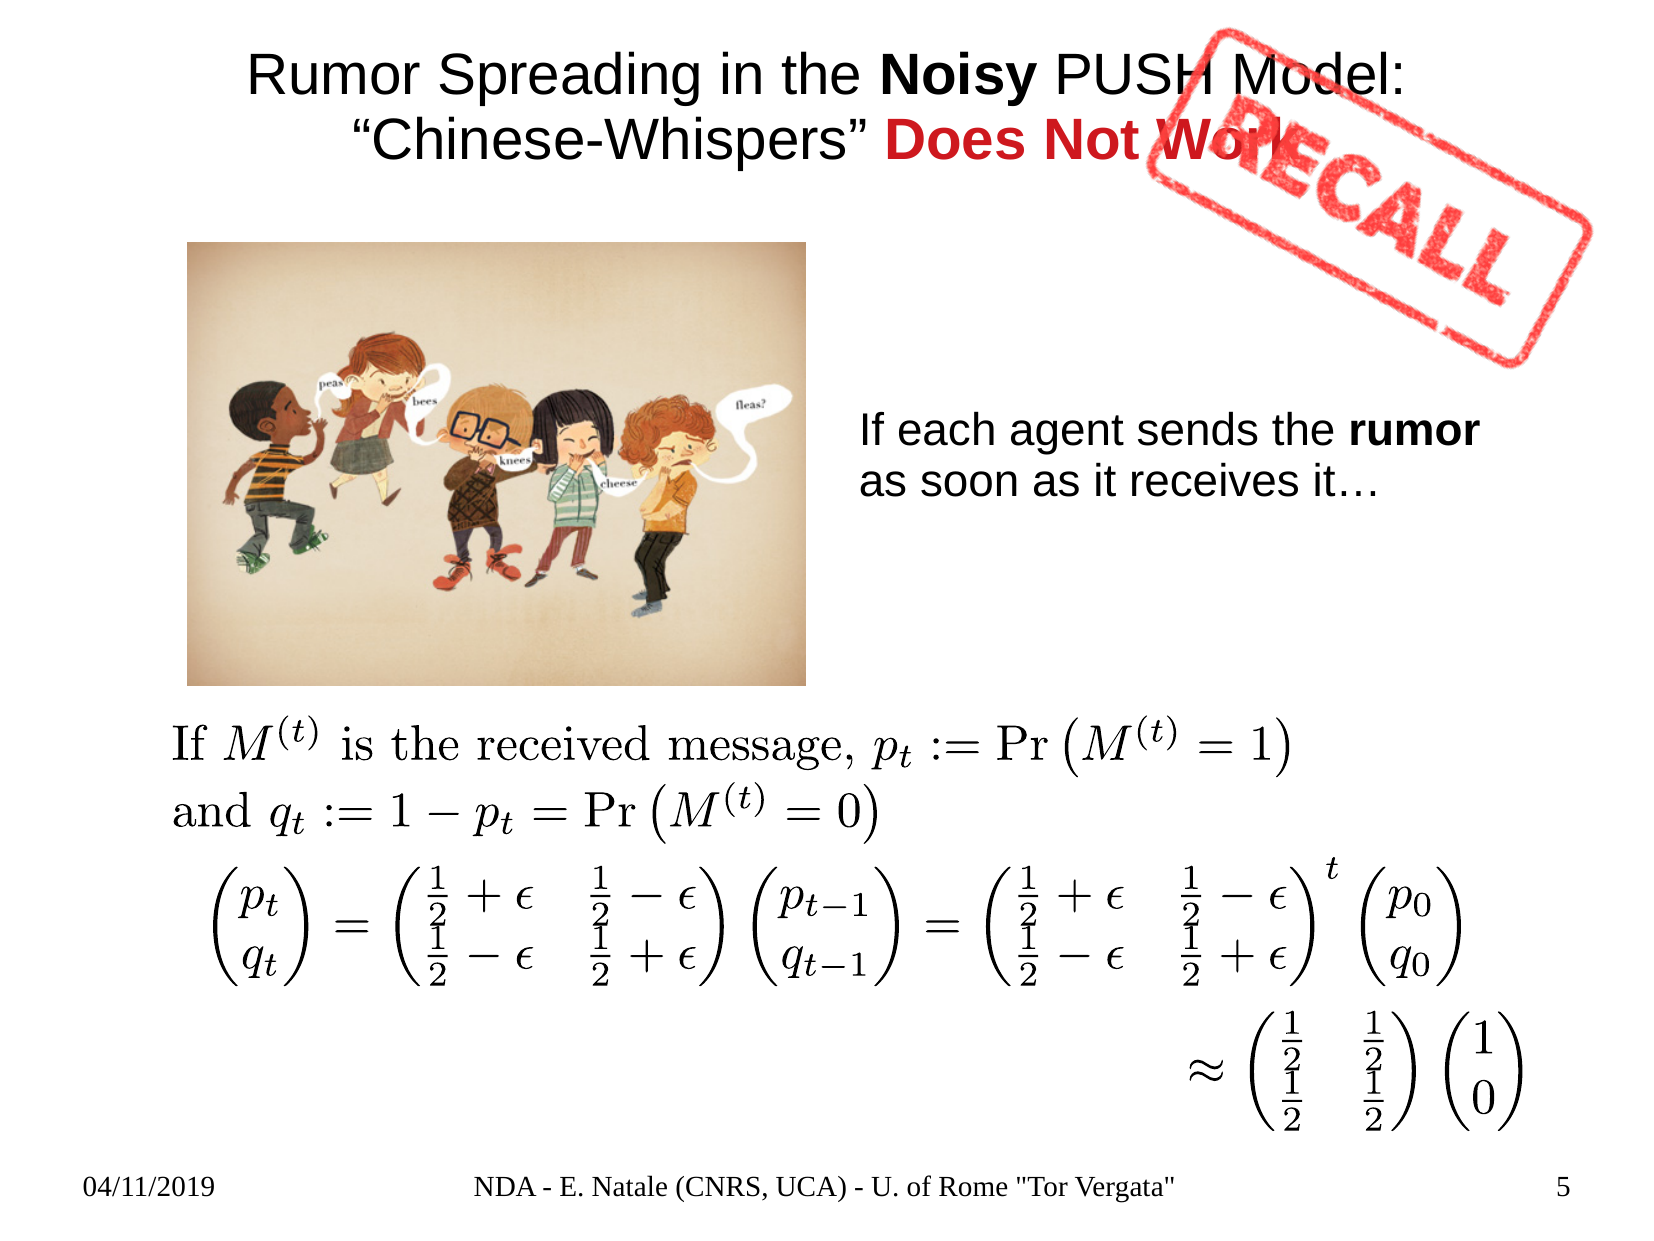

# Rumor Spreading in the Noisy PUSH Model: “Chinese-Whispers” Does Not Work
If each agent sends the rumor as soon as it receives it…
04/11/2019
NDA - E. Natale (CNRS, UCA) - U. of Rome "Tor Vergata"
5